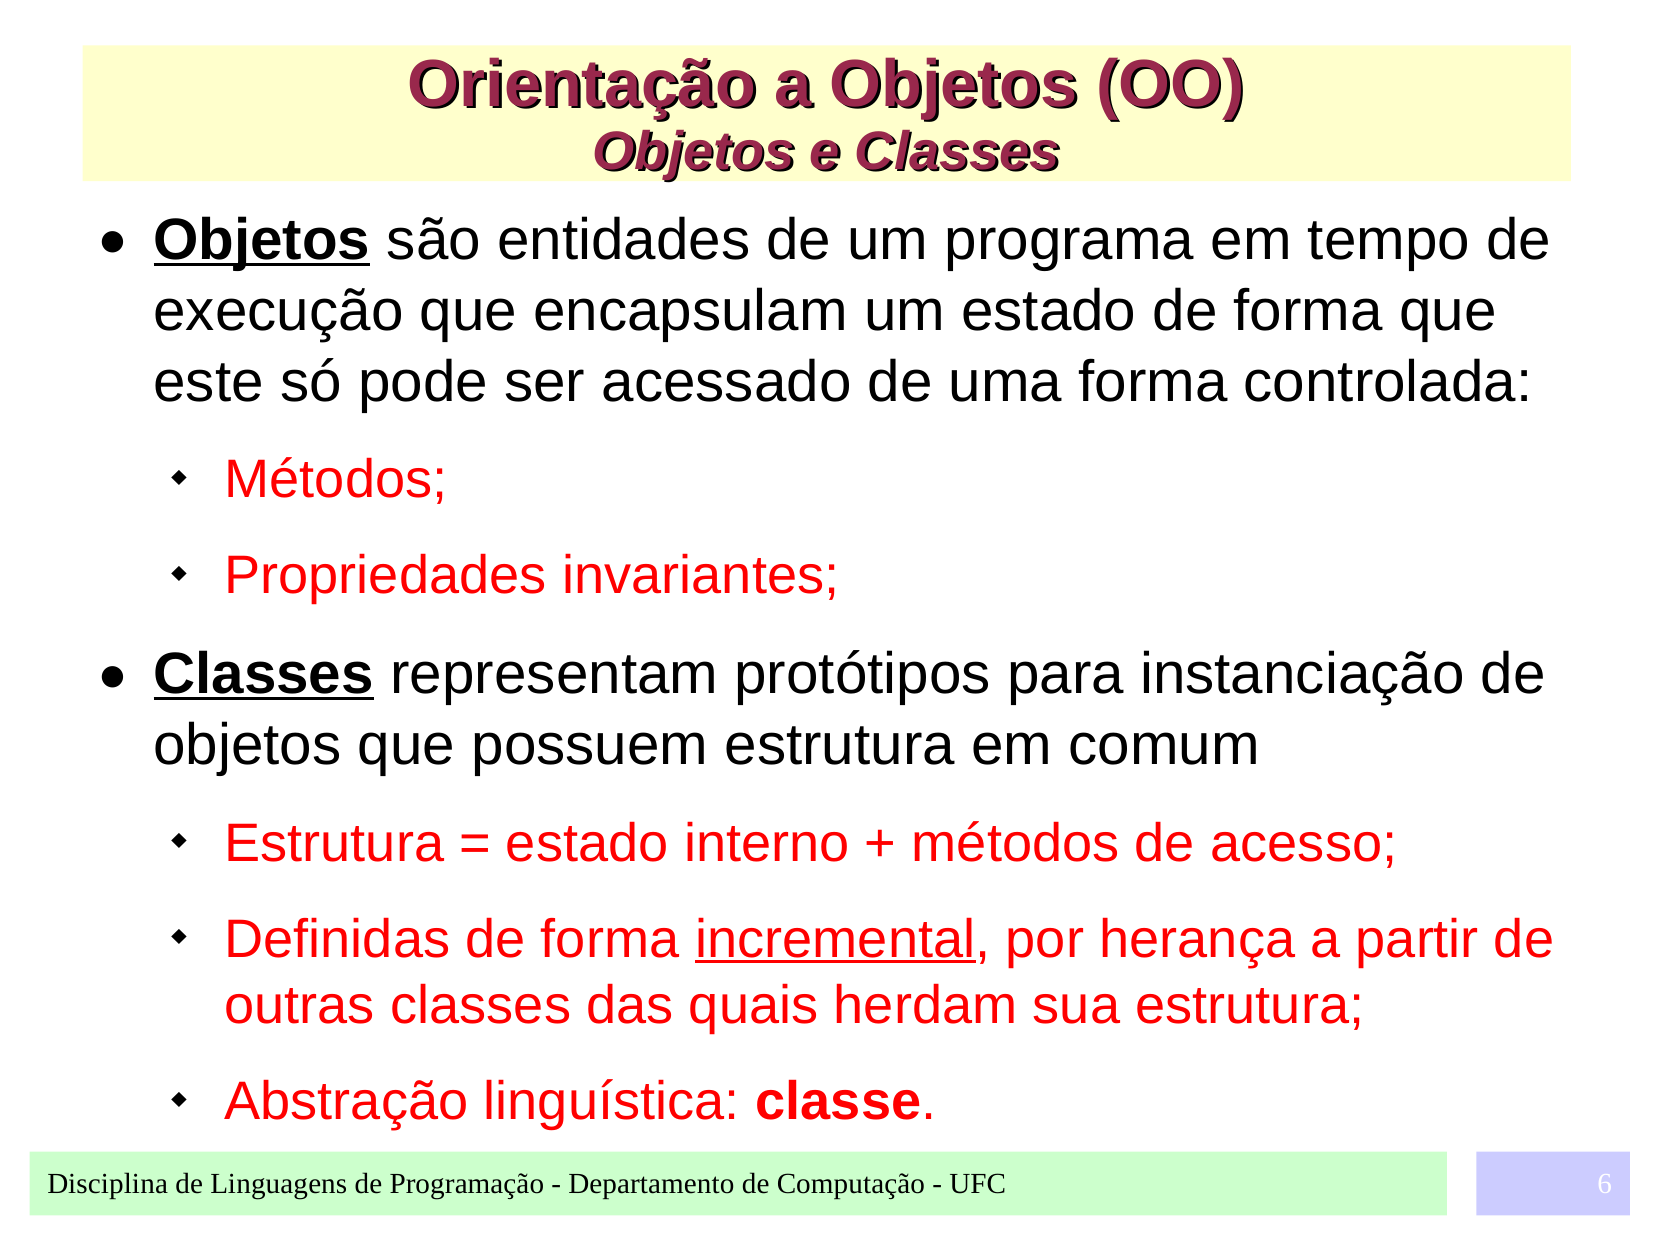

# Orientação a Objetos (OO) Objetos e Classes
Objetos são entidades de um programa em tempo de execução que encapsulam um estado de forma que este só pode ser acessado de uma forma controlada:
Métodos;
Propriedades invariantes;
Classes representam protótipos para instanciação de objetos que possuem estrutura em comum
Estrutura = estado interno + métodos de acesso;
Definidas de forma incremental, por herança a partir de outras classes das quais herdam sua estrutura;
Abstração linguística: classe.
Disciplina de Linguagens de Programação - Departamento de Computação - UFC
6